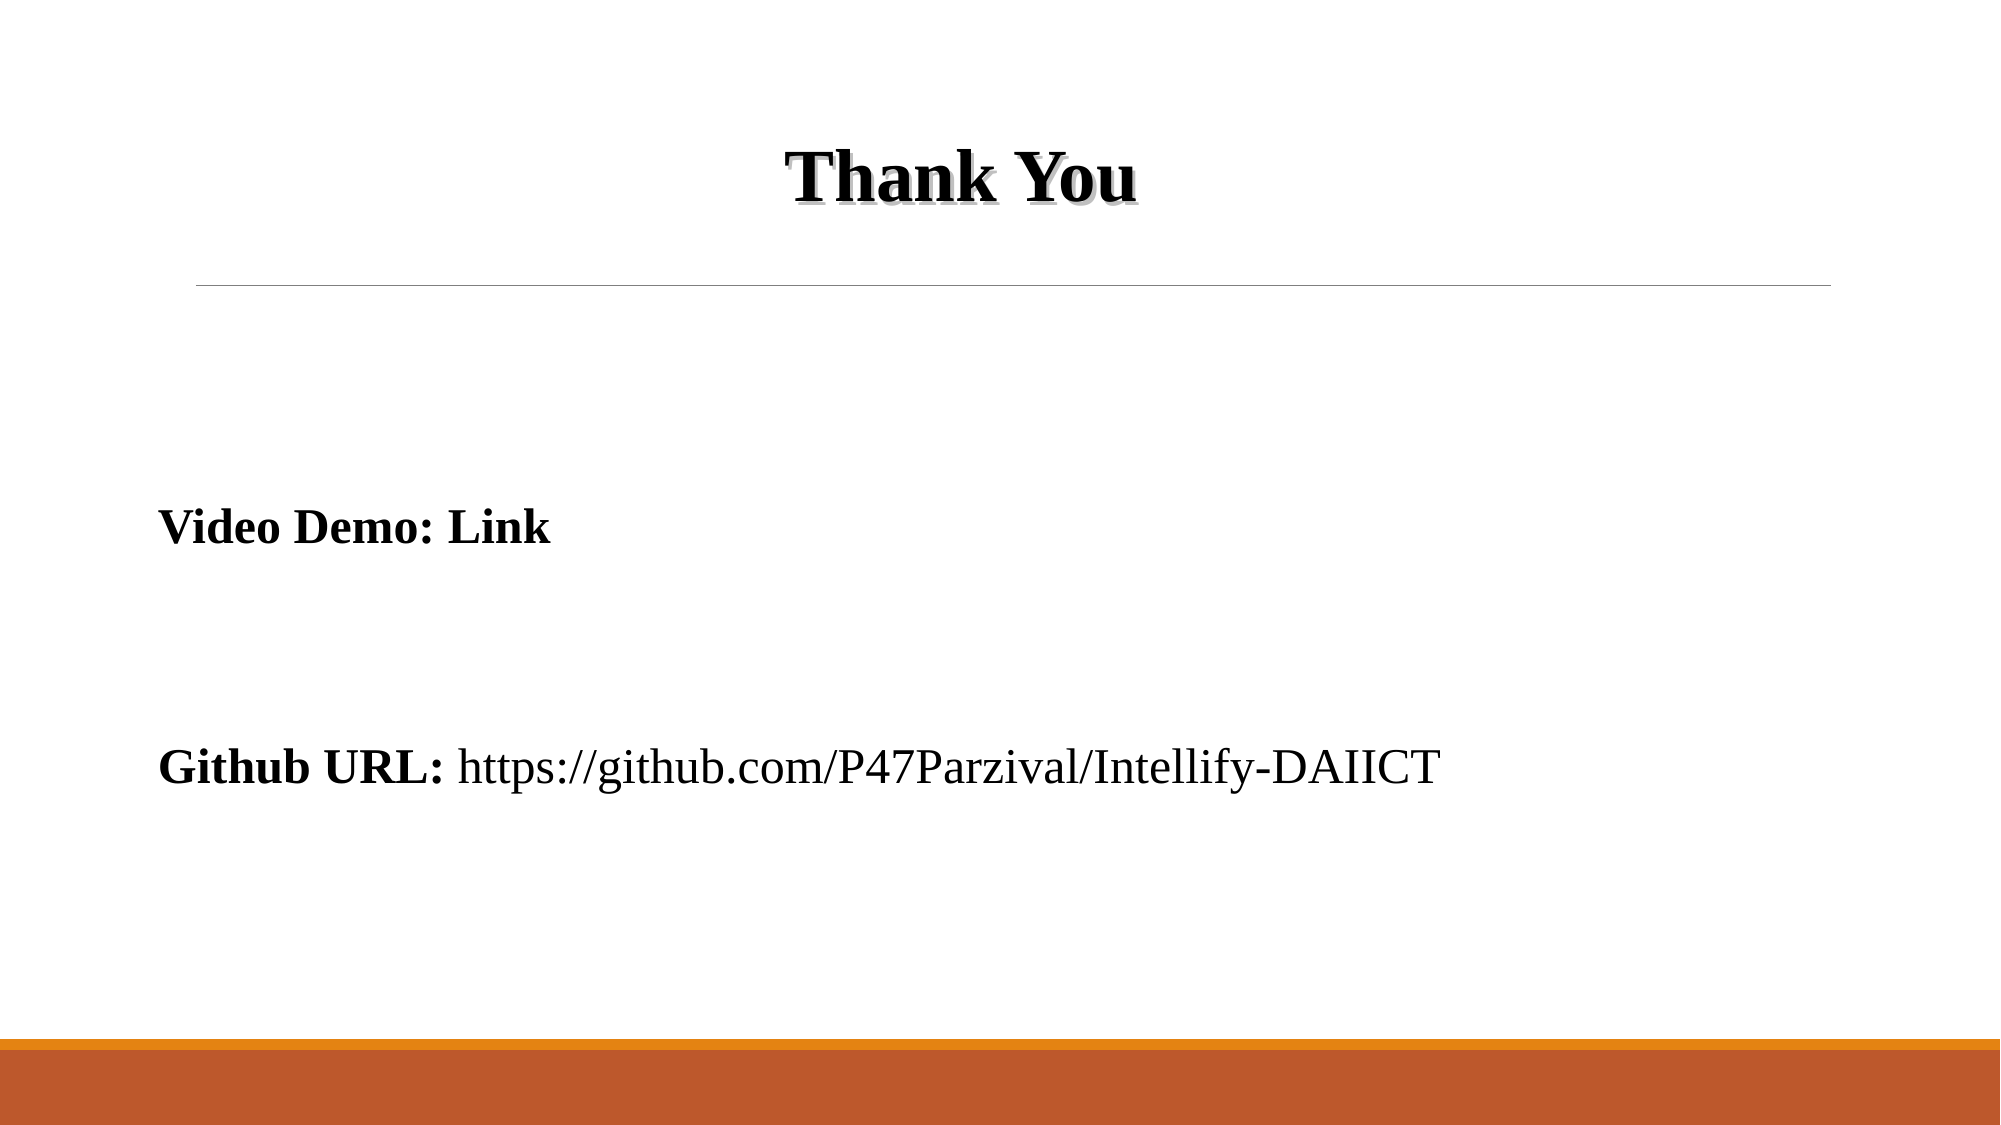

Thank You 🙏
Video Demo: Link
Github URL: https://github.com/P47Parzival/Intellify-DAIICT